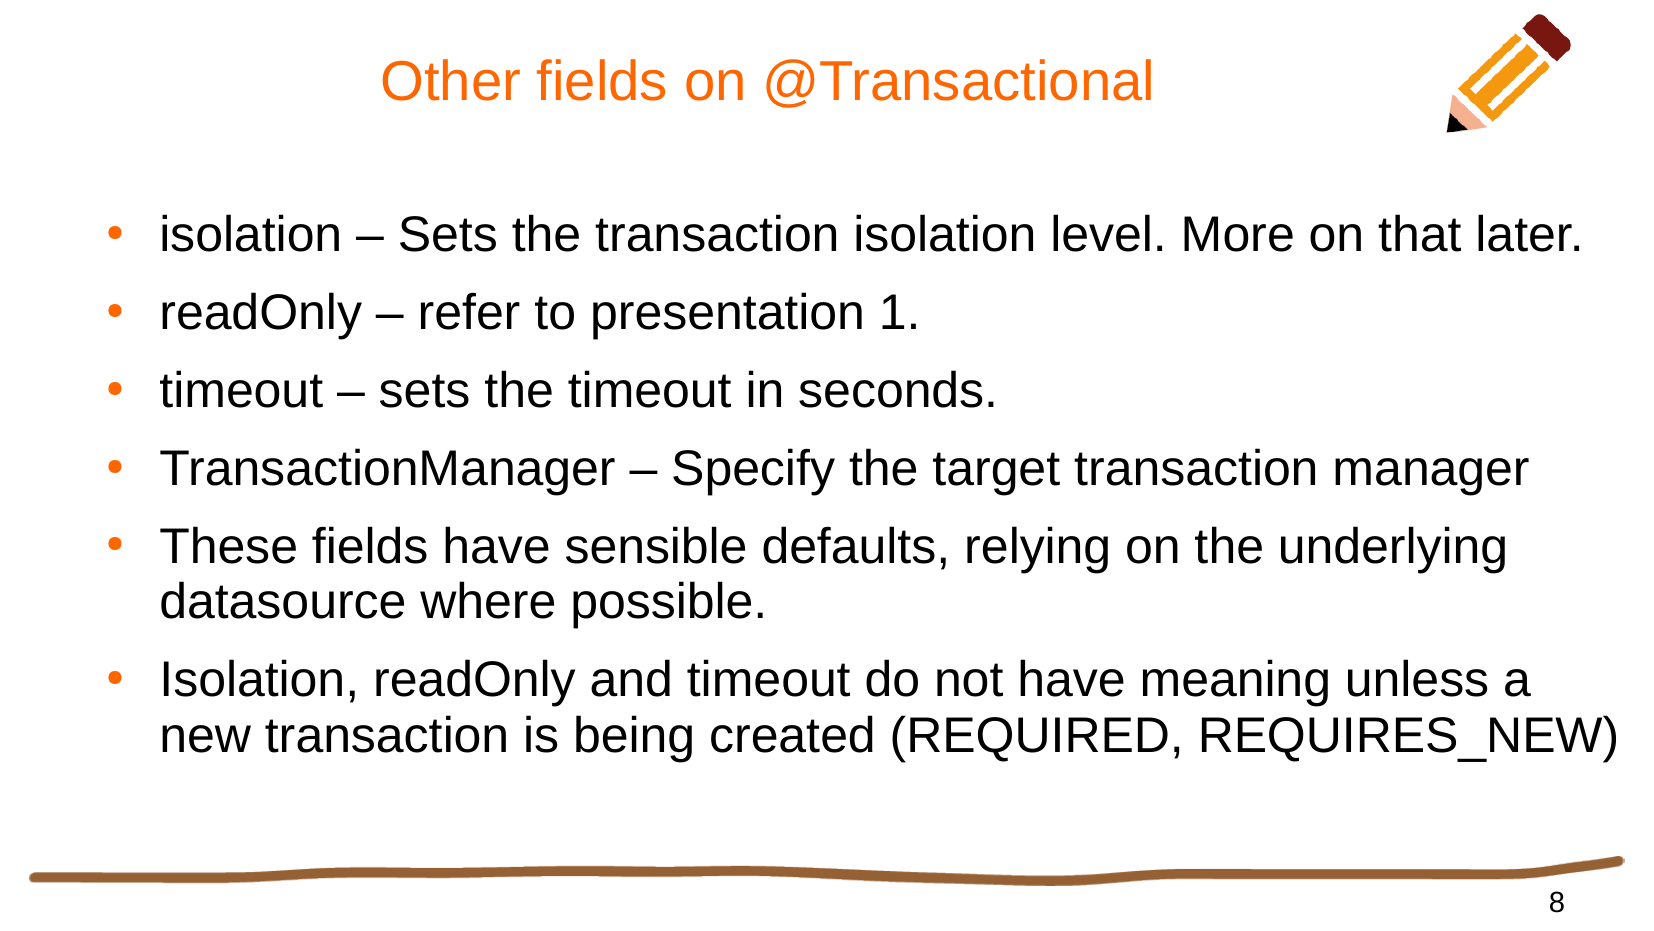

# Other fields on @Transactional
isolation – Sets the transaction isolation level. More on that later.
readOnly – refer to presentation 1.
timeout – sets the timeout in seconds.
TransactionManager – Specify the target transaction manager
These fields have sensible defaults, relying on the underlying datasource where possible.
Isolation, readOnly and timeout do not have meaning unless a new transaction is being created (REQUIRED, REQUIRES_NEW)
8